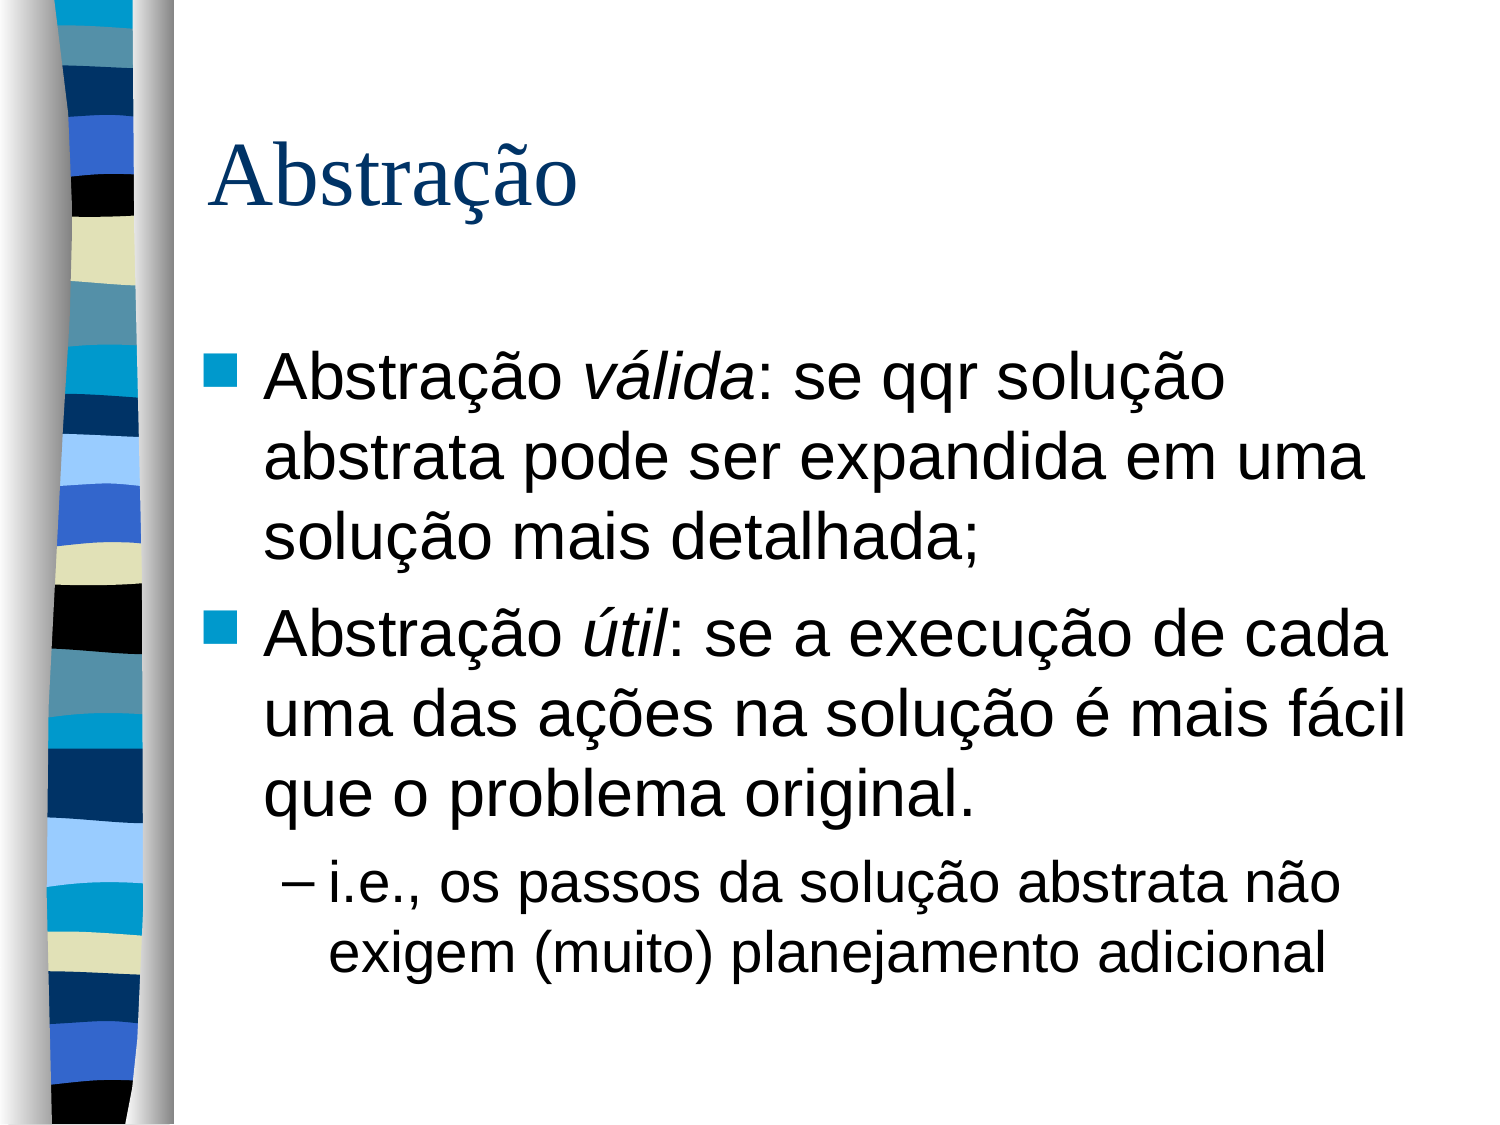

# Abstração
Abstração válida: se qqr solução abstrata pode ser expandida em uma solução mais detalhada;
Abstração útil: se a execução de cada uma das ações na solução é mais fácil que o problema original.
i.e., os passos da solução abstrata não exigem (muito) planejamento adicional